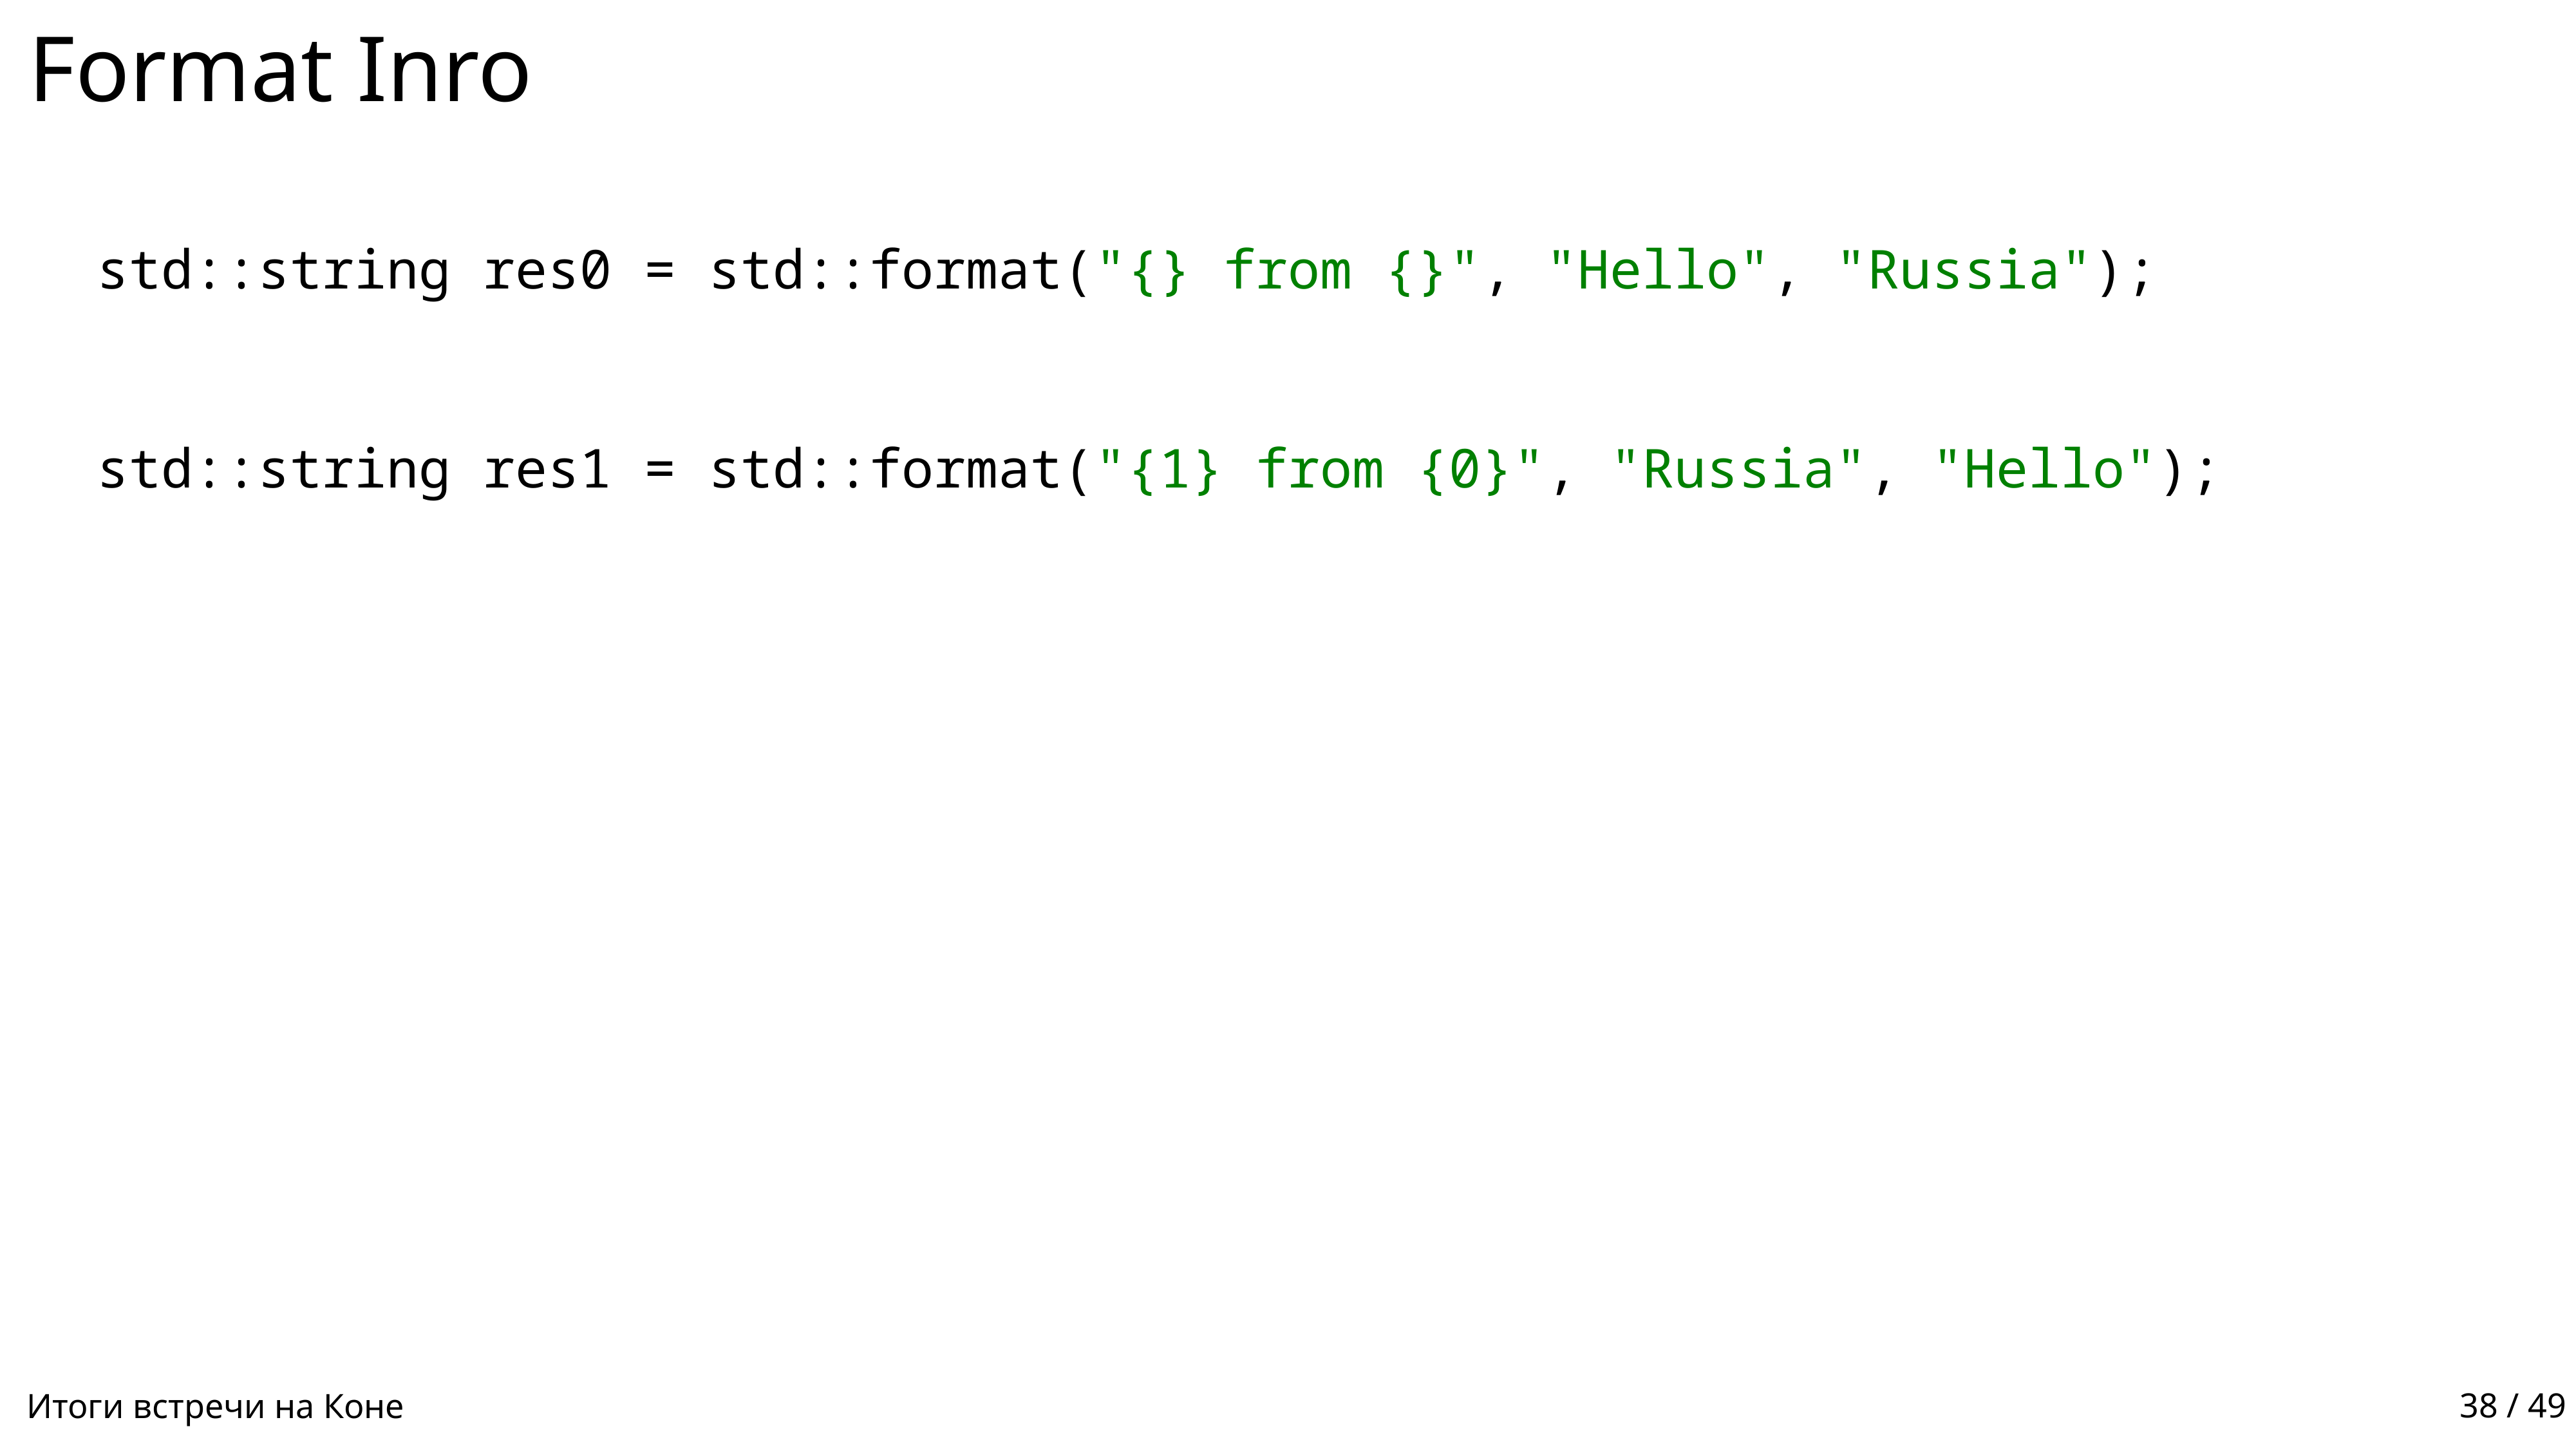

# Format Inro
std::string res0 = std::format("{} from {}", "Hello", "Russia");
std::string res1 = std::format("{1} from {0}", "Russia", "Hello");
Итоги встречи на Коне